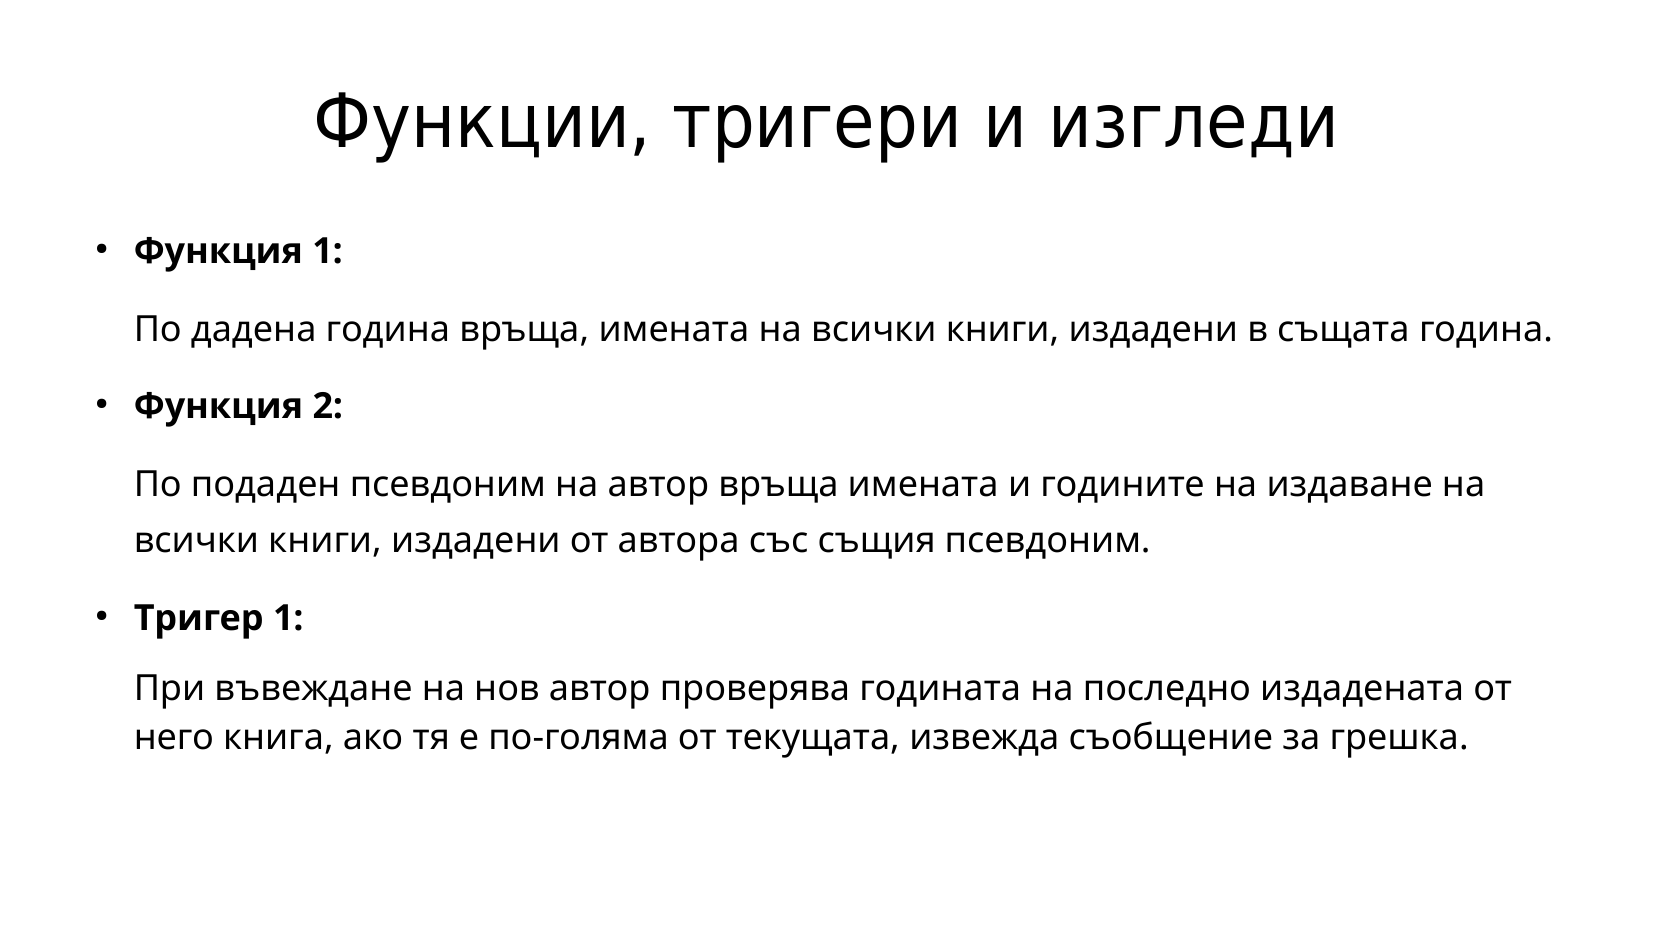

# Функции, тригери и изгледи
Функция 1:
По дадена година връща, имената на всички книги, издадени в същата година.
Функция 2:
По подаден псевдоним на автор връща имената и годините на издаване на всички книги, издадени от автора със същия псевдоним.
Тригер 1:
При въвеждане на нов автор проверява годината на последно издадената от него книга, ако тя е по-голяма от текущата, извежда съобщение за грешка.